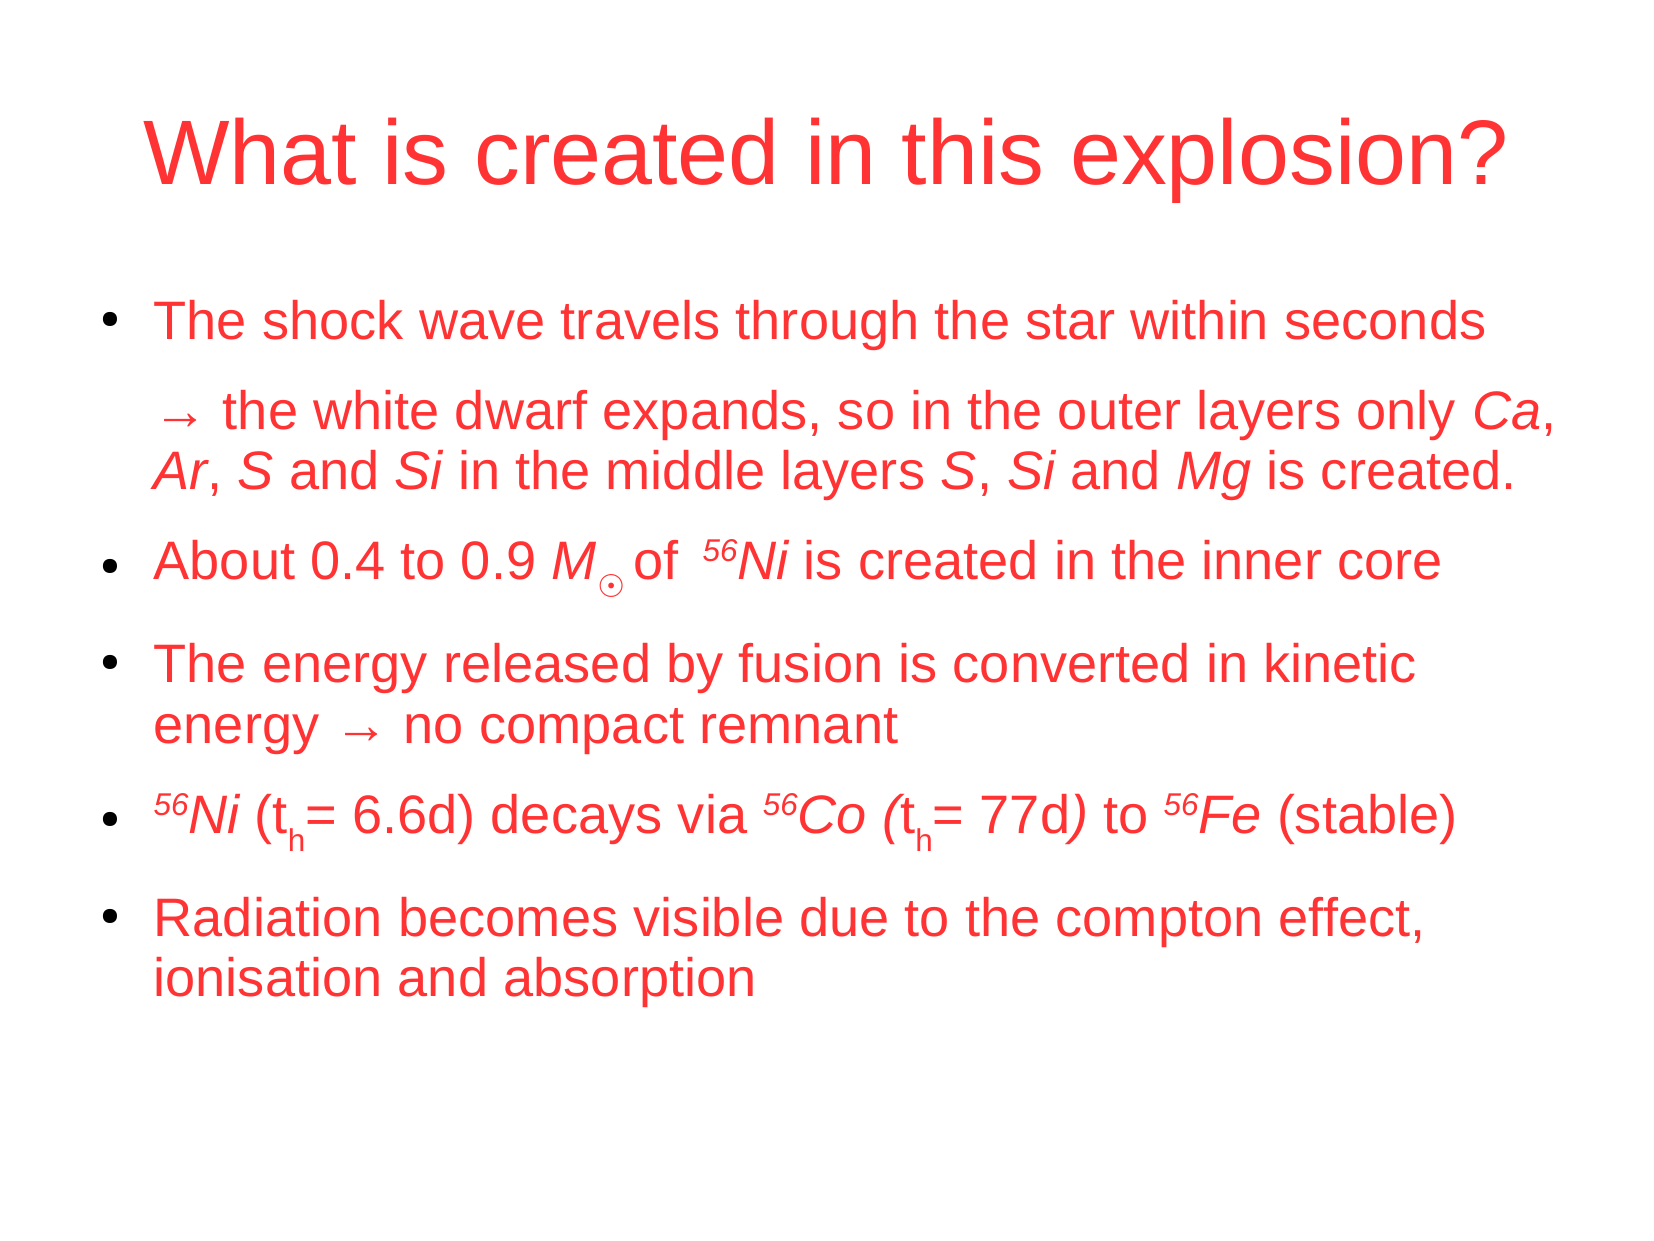

# What is created in this explosion?
The shock wave travels through the star within seconds
→ the white dwarf expands, so in the outer layers only Ca, Ar, S and Si in the middle layers S, Si and Mg is created.
About 0.4 to 0.9 M☉ of 56Ni is created in the inner core
The energy released by fusion is converted in kinetic energy → no compact remnant
56Ni (th= 6.6d) decays via 56Co (th= 77d) to 56Fe (stable)
Radiation becomes visible due to the compton effect, ionisation and absorption